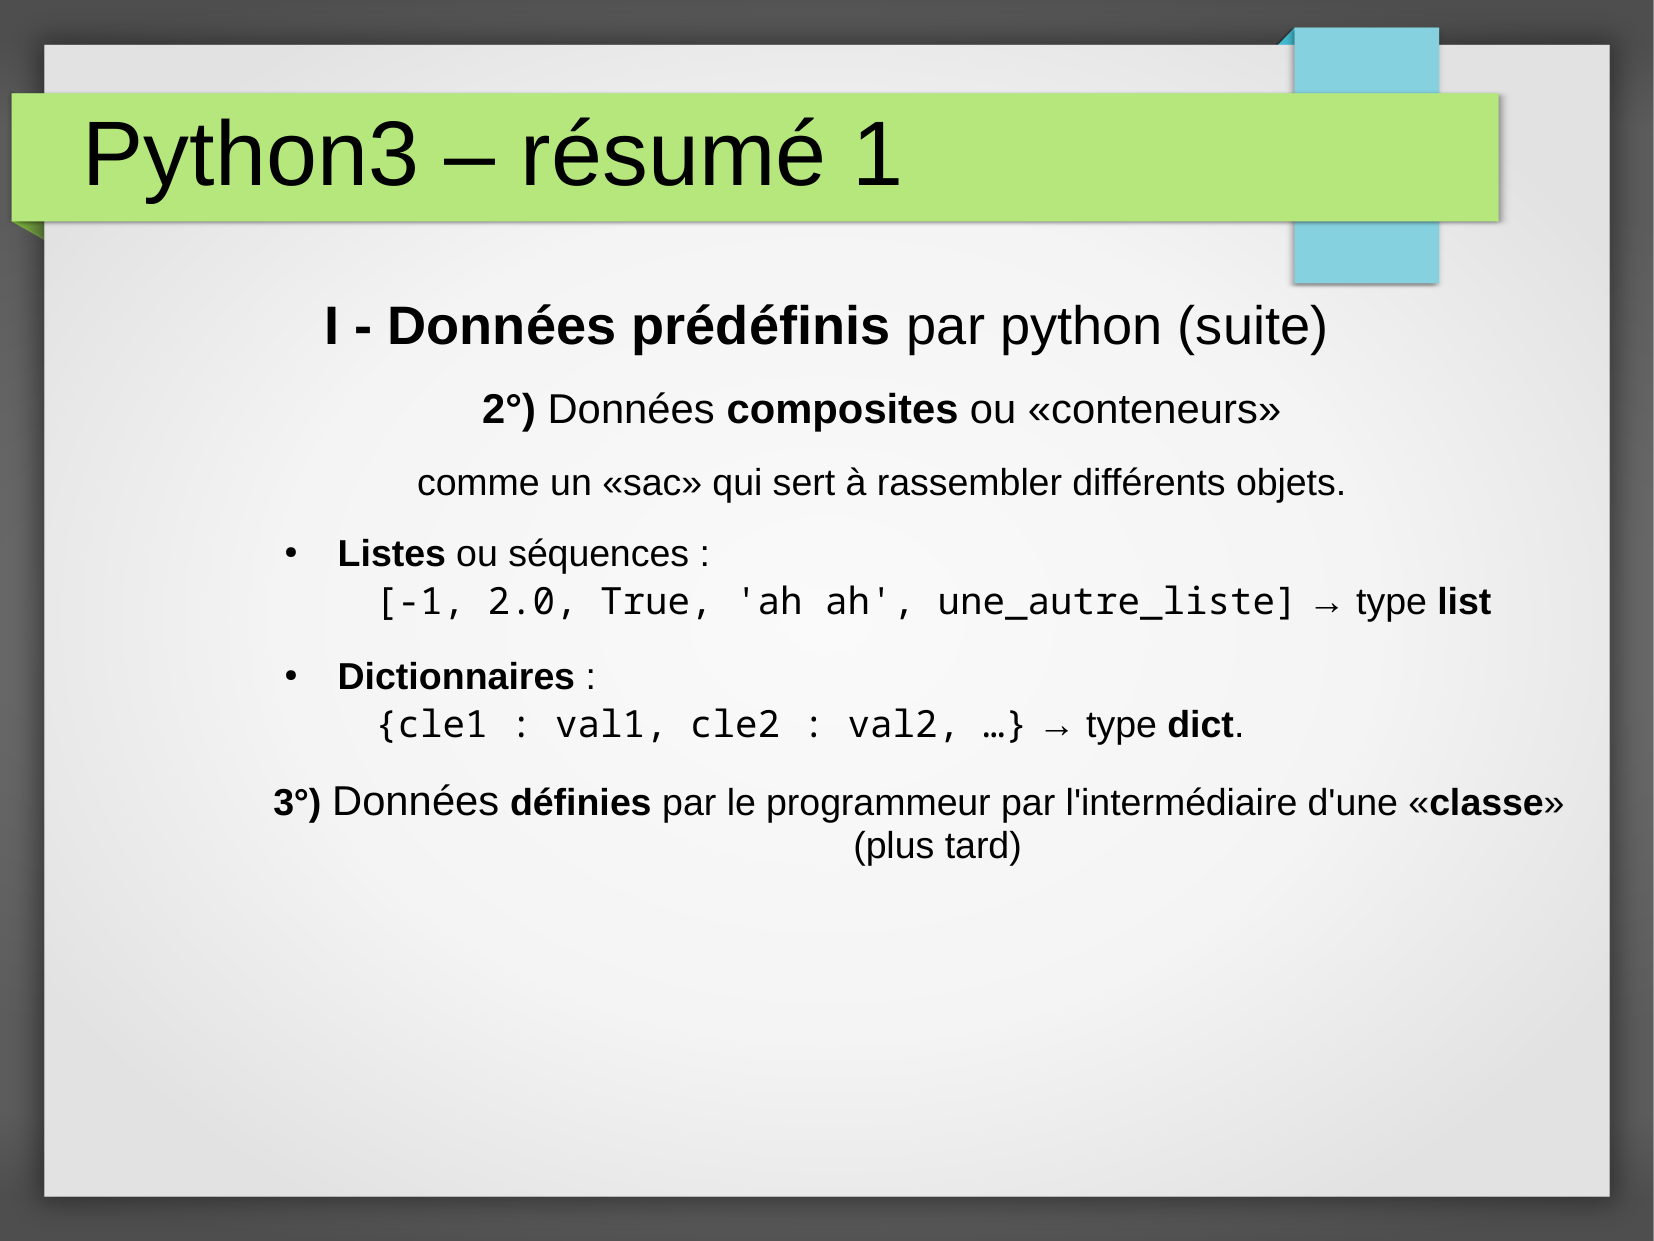

# Python3 – résumé 1
I - Données prédéfinis par python (suite)
2°) Données composites ou «conteneurs»
comme un «sac» qui sert à rassembler différents objets.
Listes ou séquences :
[-1, 2.0, True, 'ah ah', une_autre_liste] → type list
Dictionnaires :
{cle1 : val1, cle2 : val2, …} → type dict.
3°) Données définies par le programmeur par l'intermédiaire d'une «classe» (plus tard)